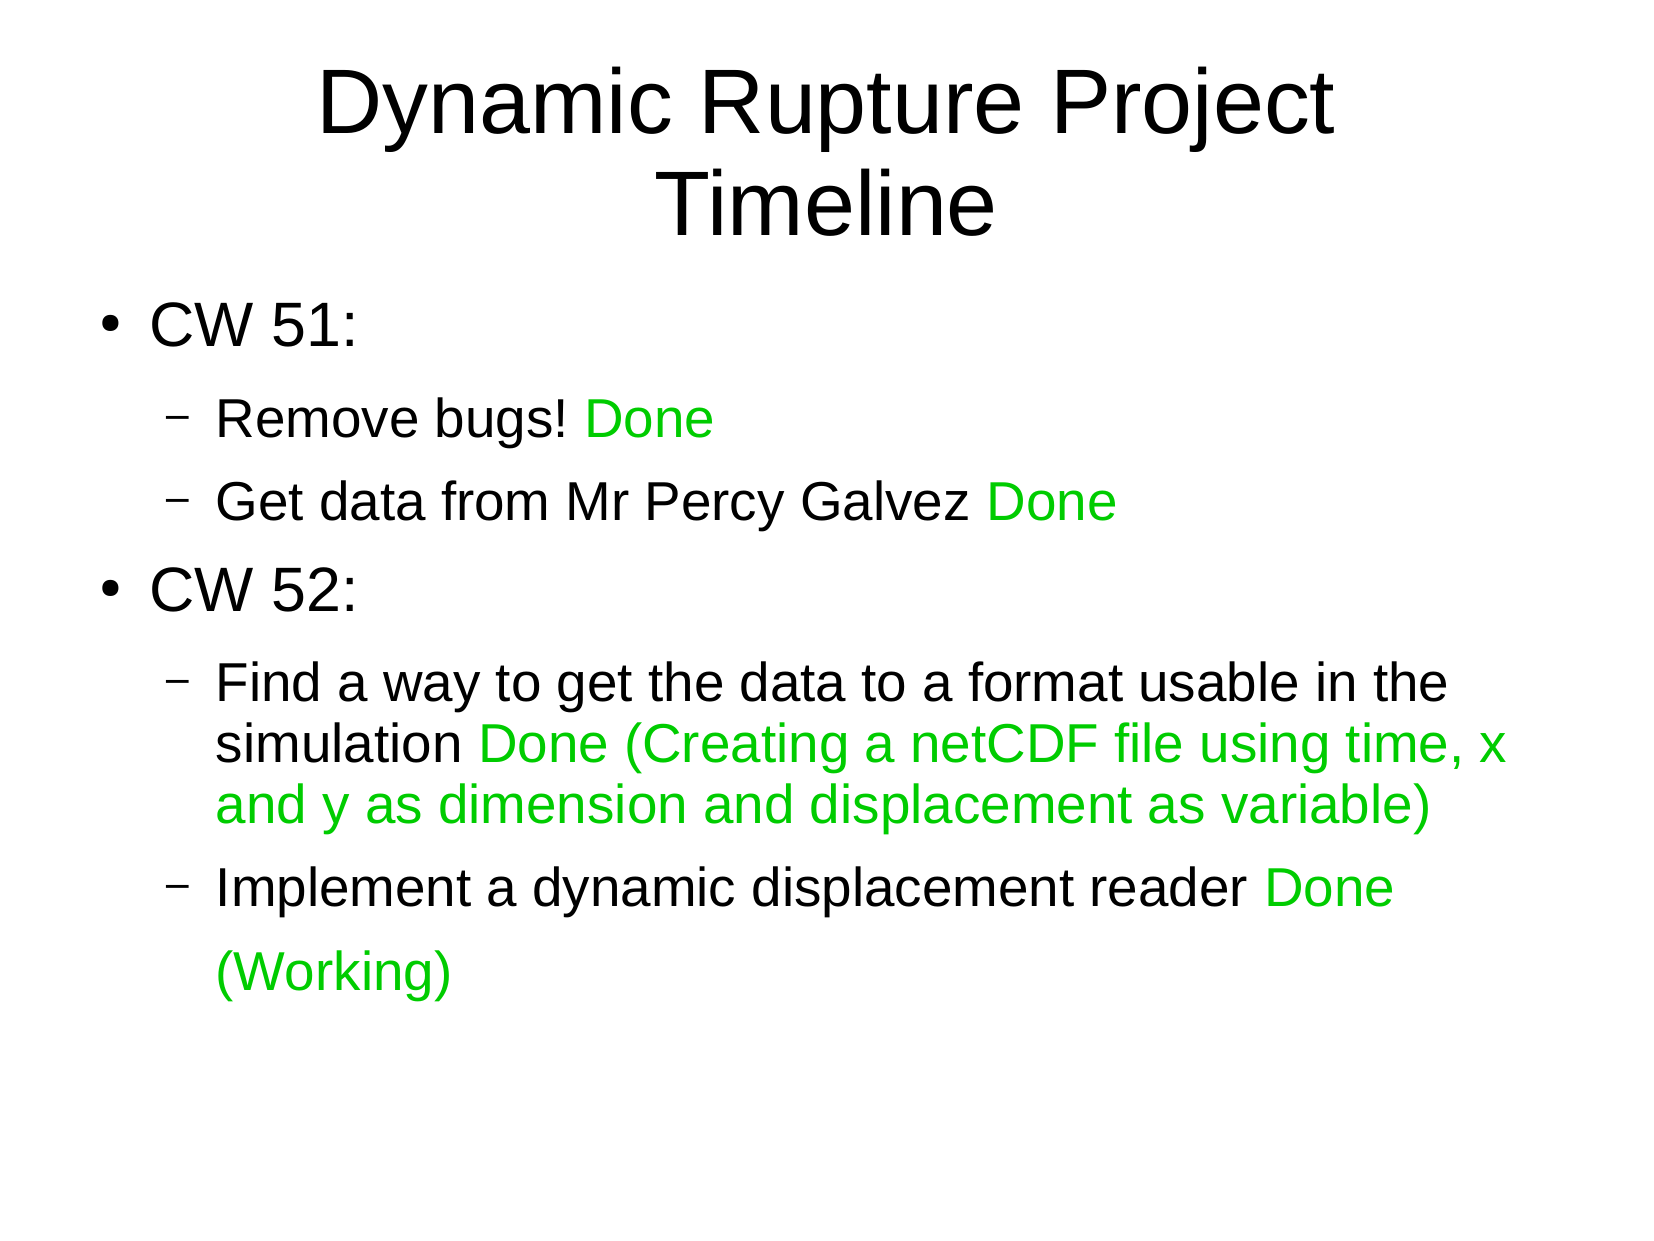

# Dynamic Rupture Project Timeline
CW 51:
Remove bugs! Done
Get data from Mr Percy Galvez Done
CW 52:
Find a way to get the data to a format usable in the simulation Done (Creating a netCDF file using time, x and y as dimension and displacement as variable)
Implement a dynamic displacement reader Done
(Working)